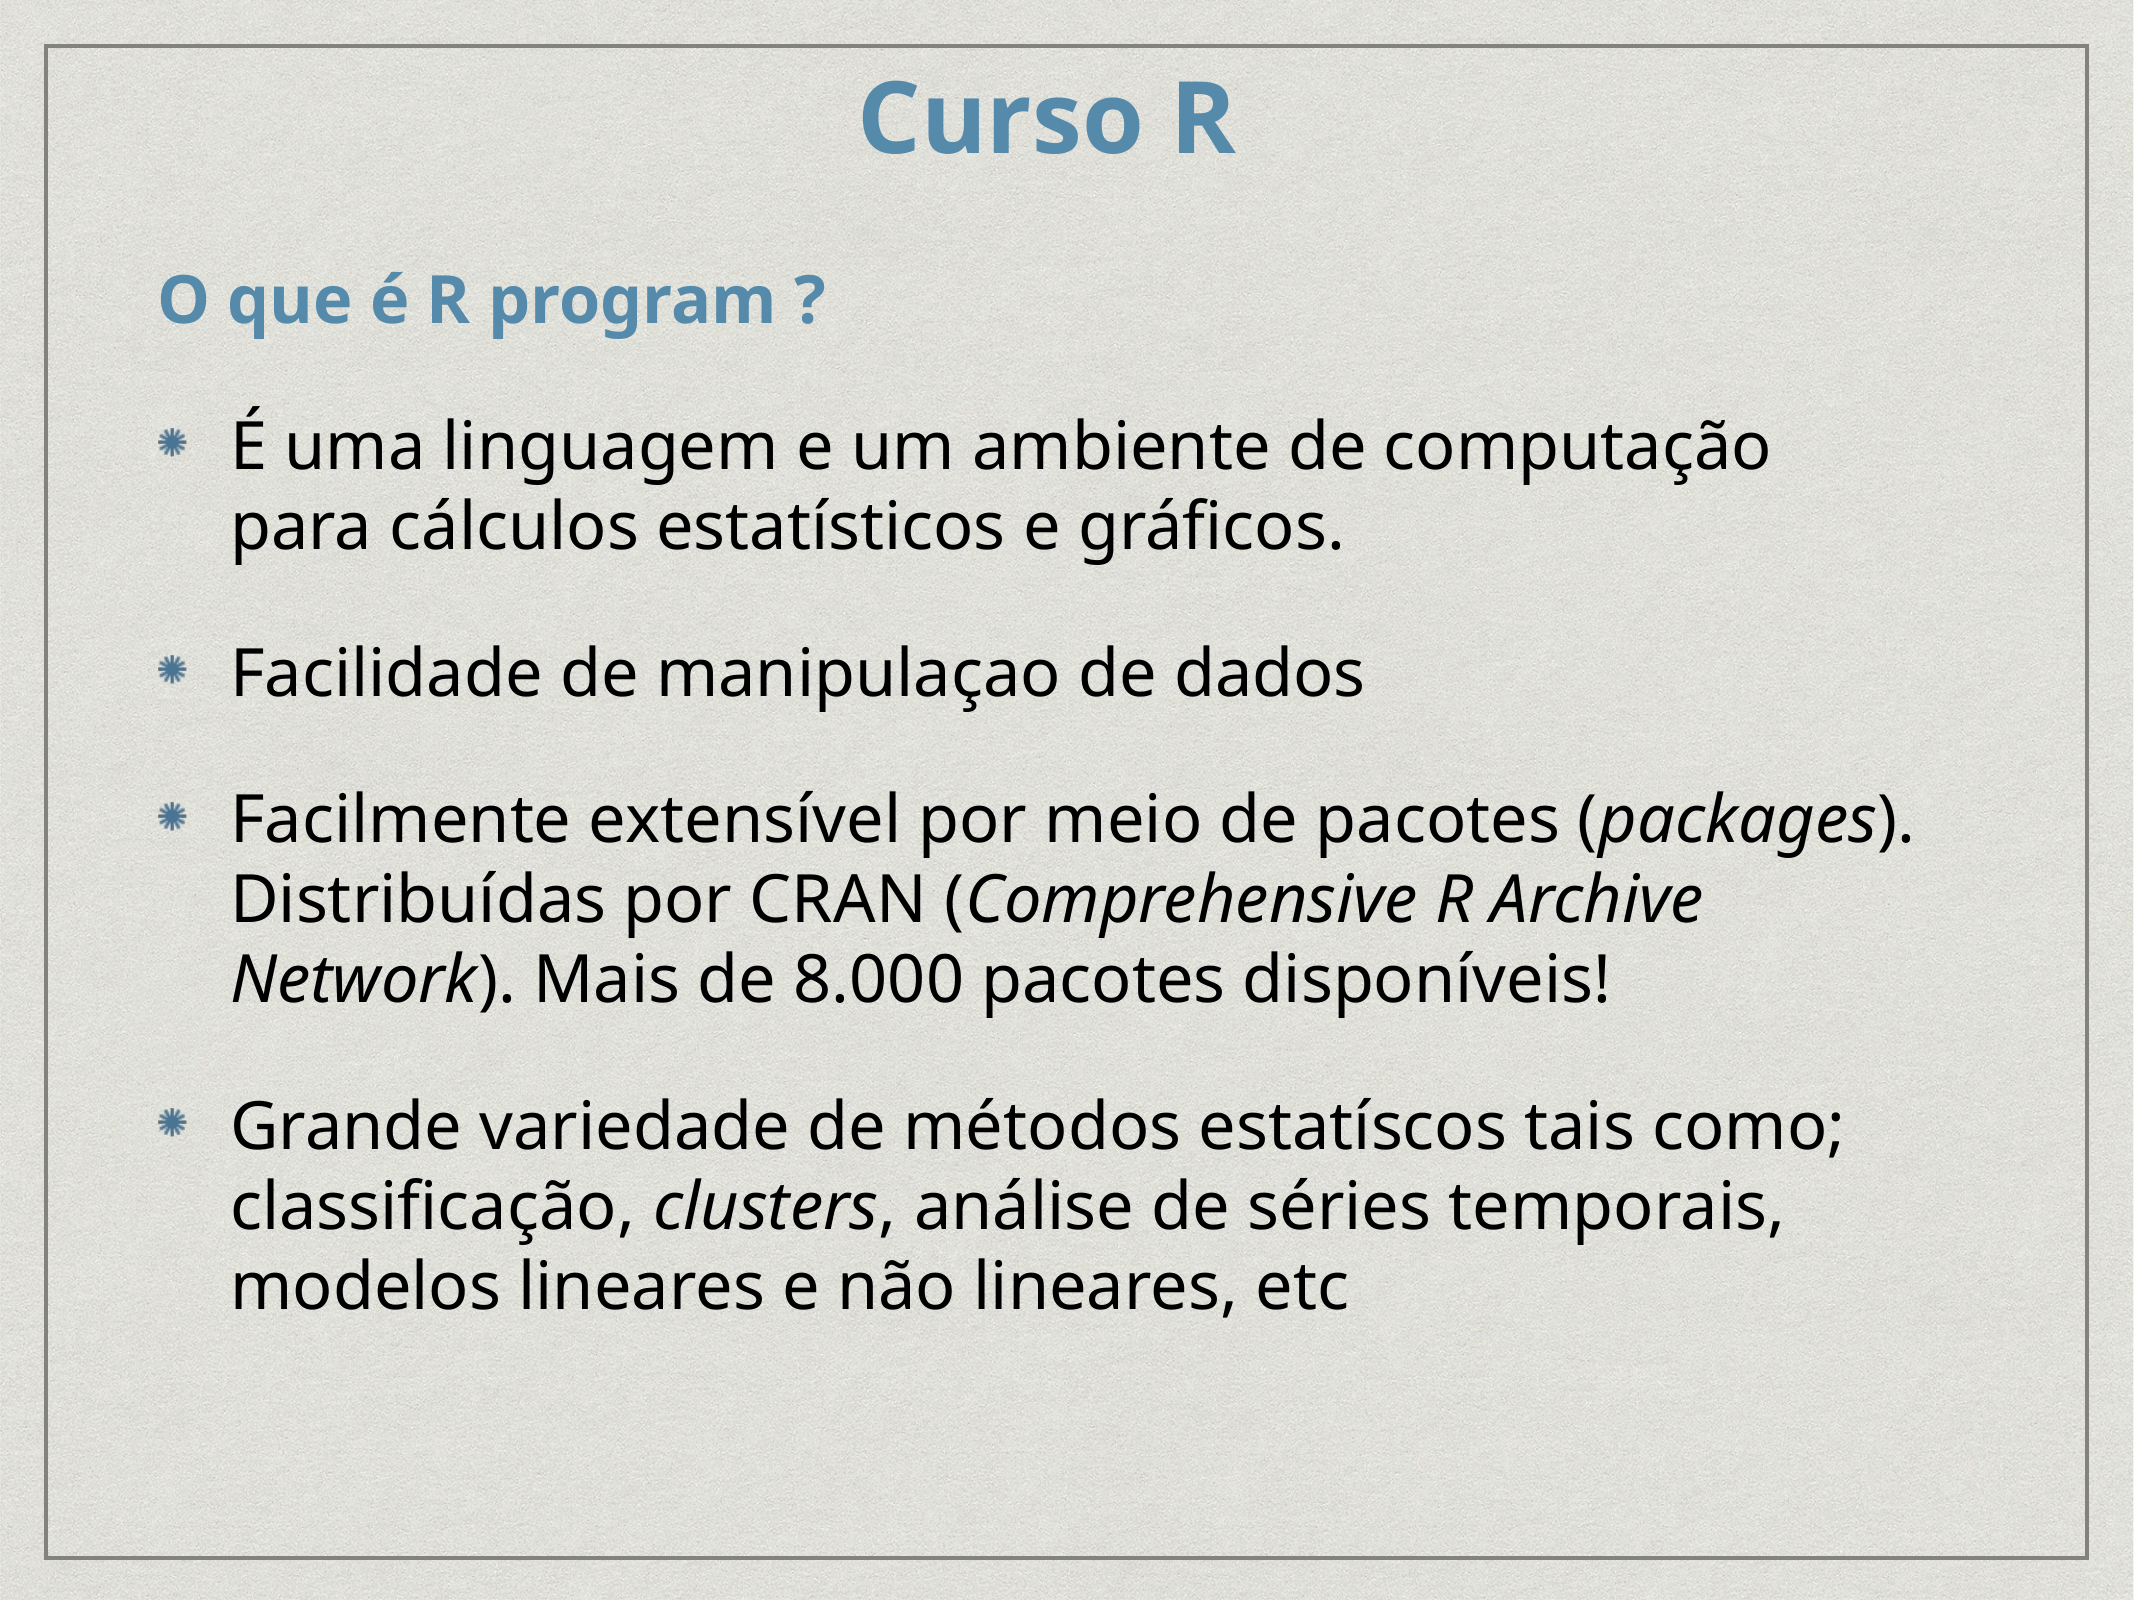

# Curso R
O que é R program ?
É uma linguagem e um ambiente de computação para cálculos estatísticos e gráficos.
Facilidade de manipulaçao de dados
Facilmente extensível por meio de pacotes (packages). Distribuídas por CRAN (Comprehensive R Archive Network). Mais de 8.000 pacotes disponíveis!
Grande variedade de métodos estatíscos tais como; classificação, clusters, análise de séries temporais, modelos lineares e não lineares, etc